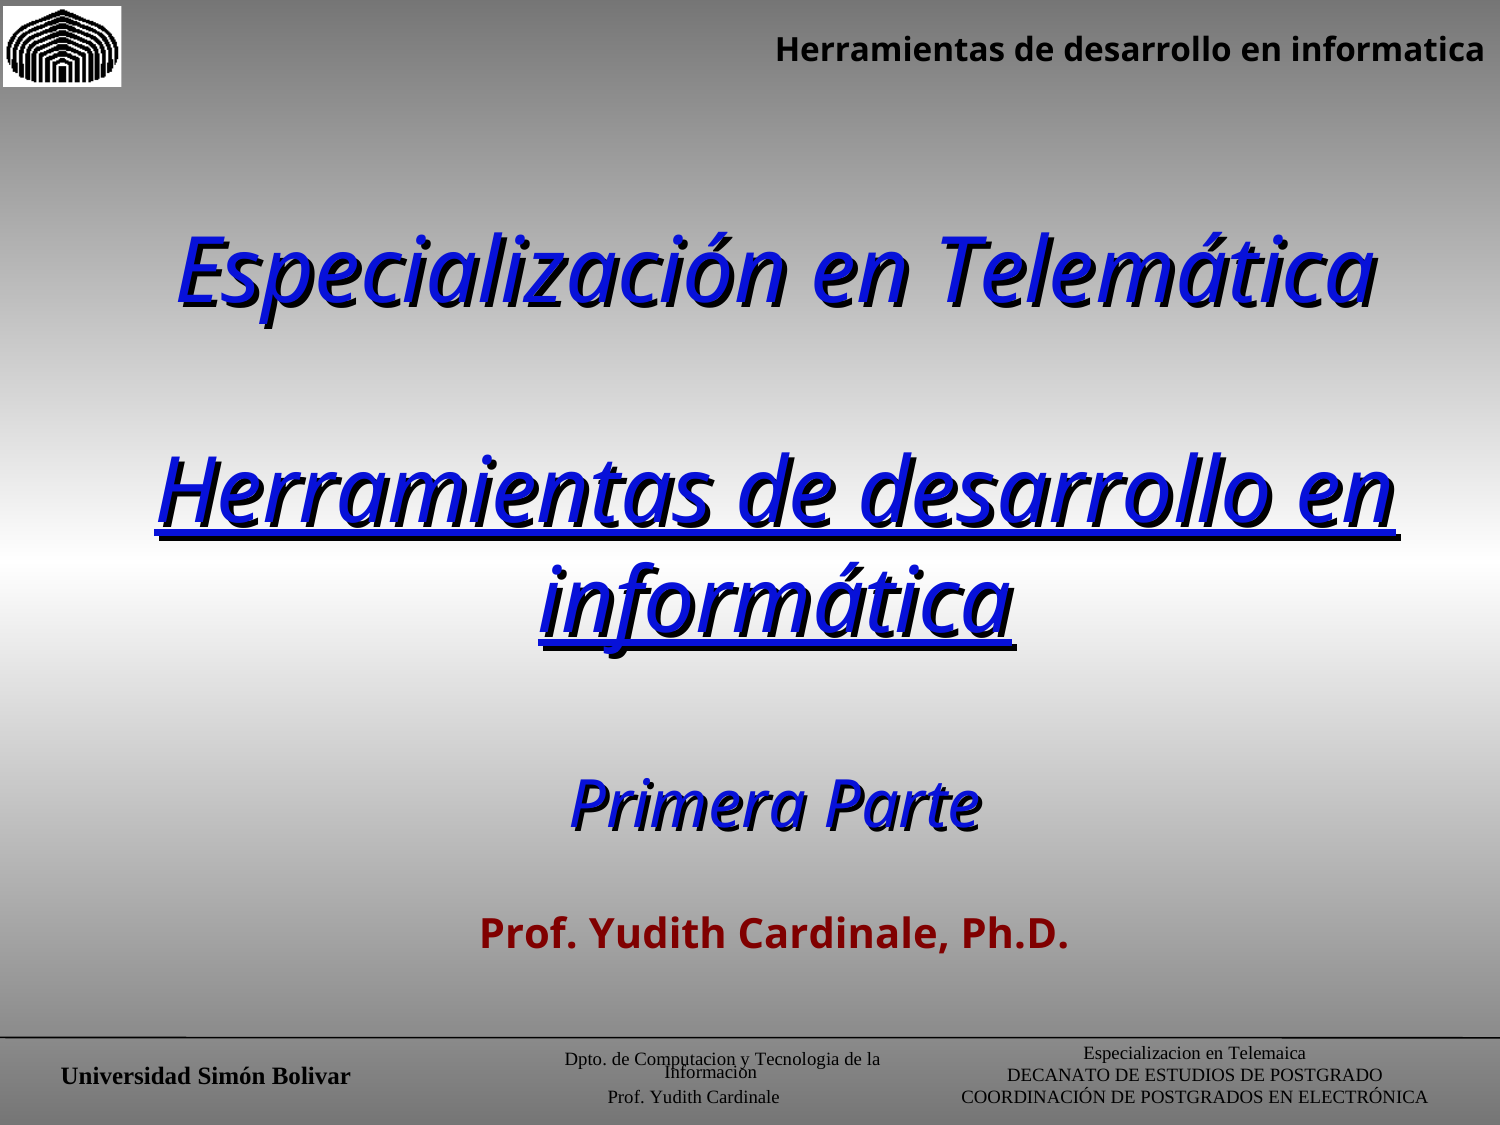

# Especialización en Telemática Herramientas de desarrollo en informática Primera Parte
Prof. Yudith Cardinale, Ph.D.